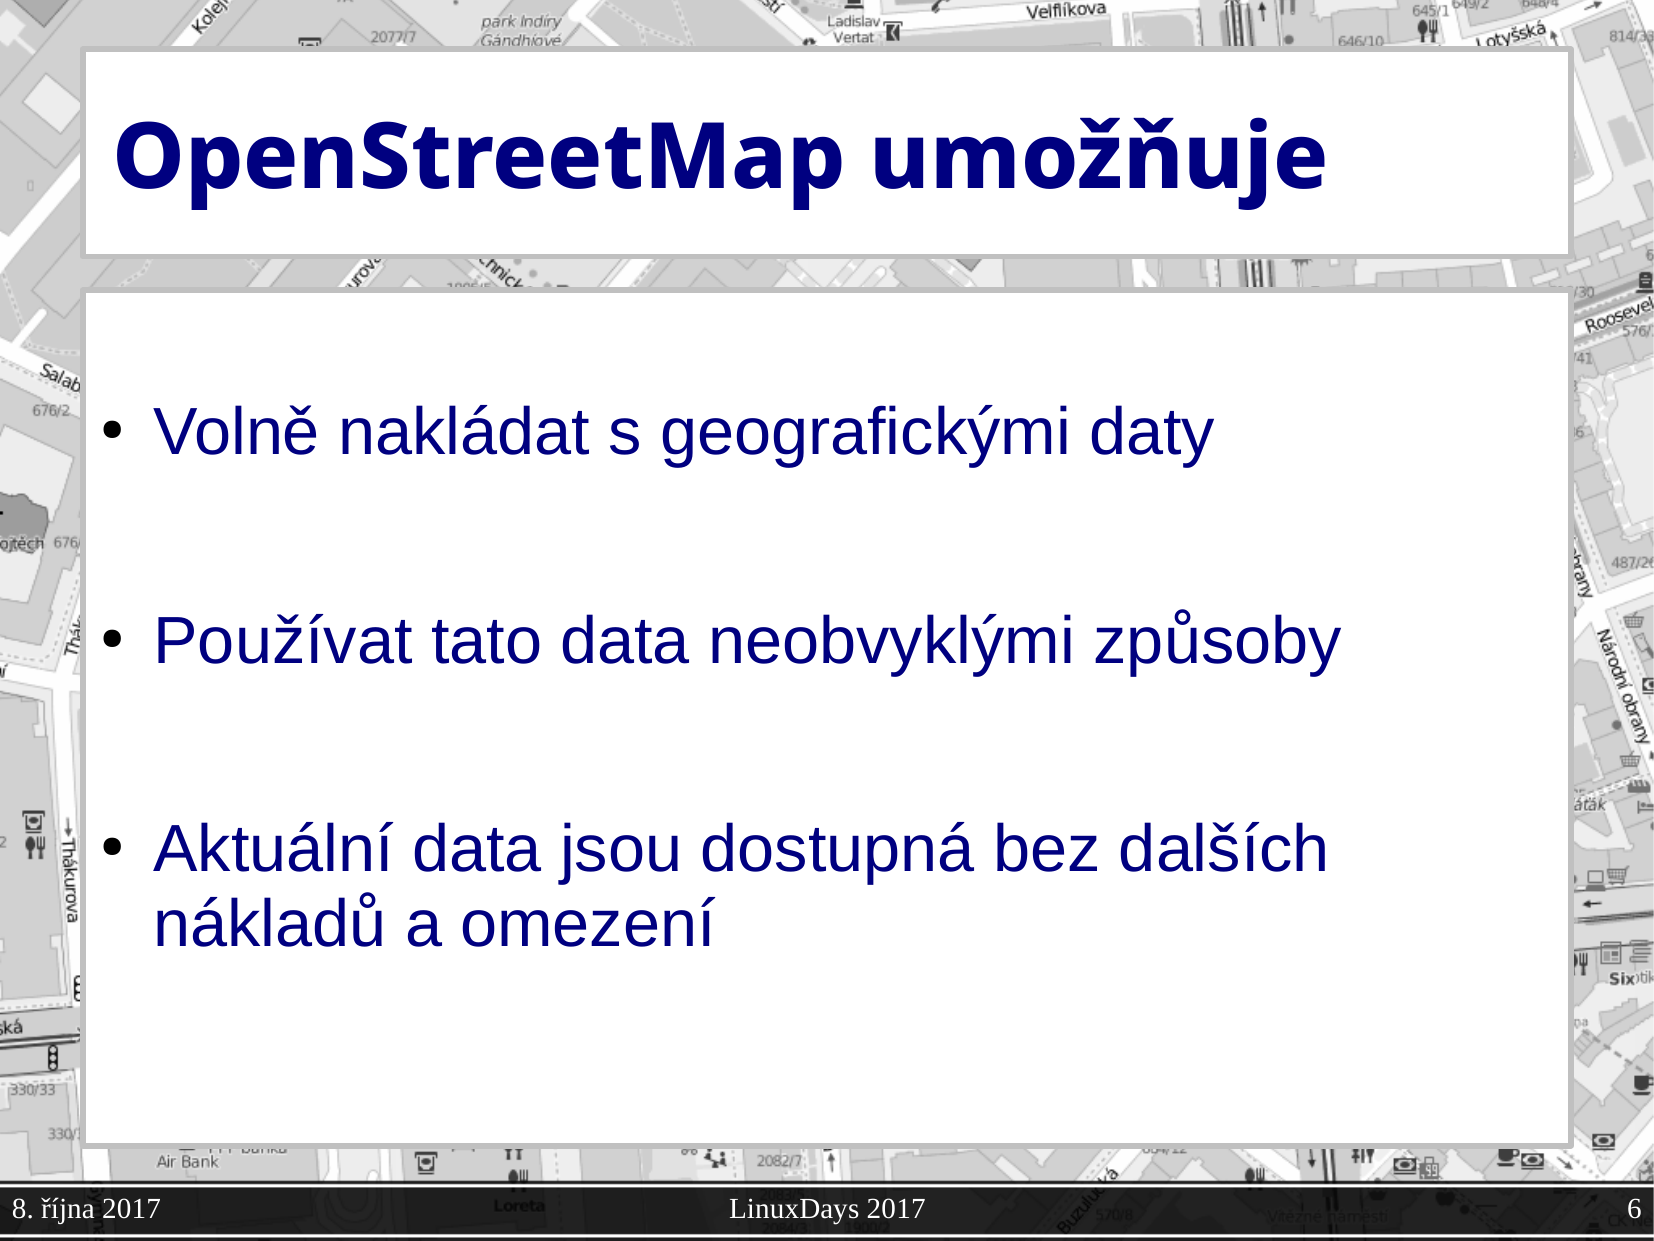

# OpenStreetMap umožňuje
Volně nakládat s geografickými daty
Používat tato data neobvyklými způsoby
Aktuální data jsou dostupná bez dalších nákladů a omezení
18. listopadu 2015
Marián Kyral - GISday 2015, Praha
6